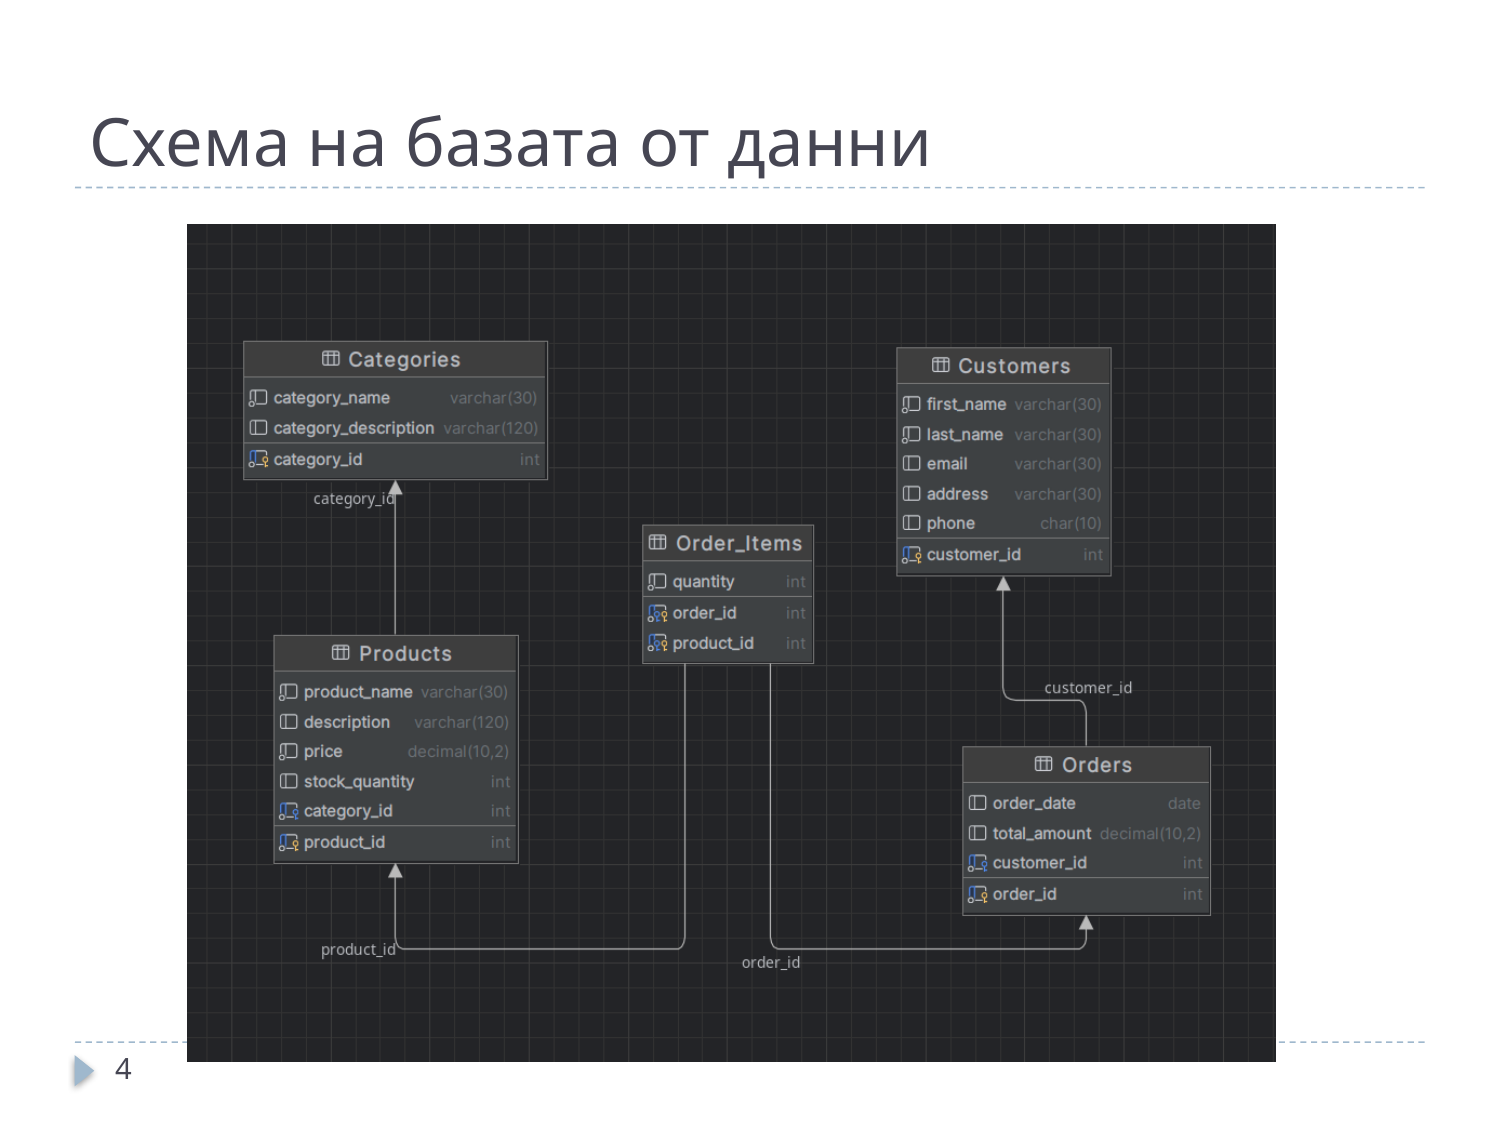

# Схема на базата от данни
4